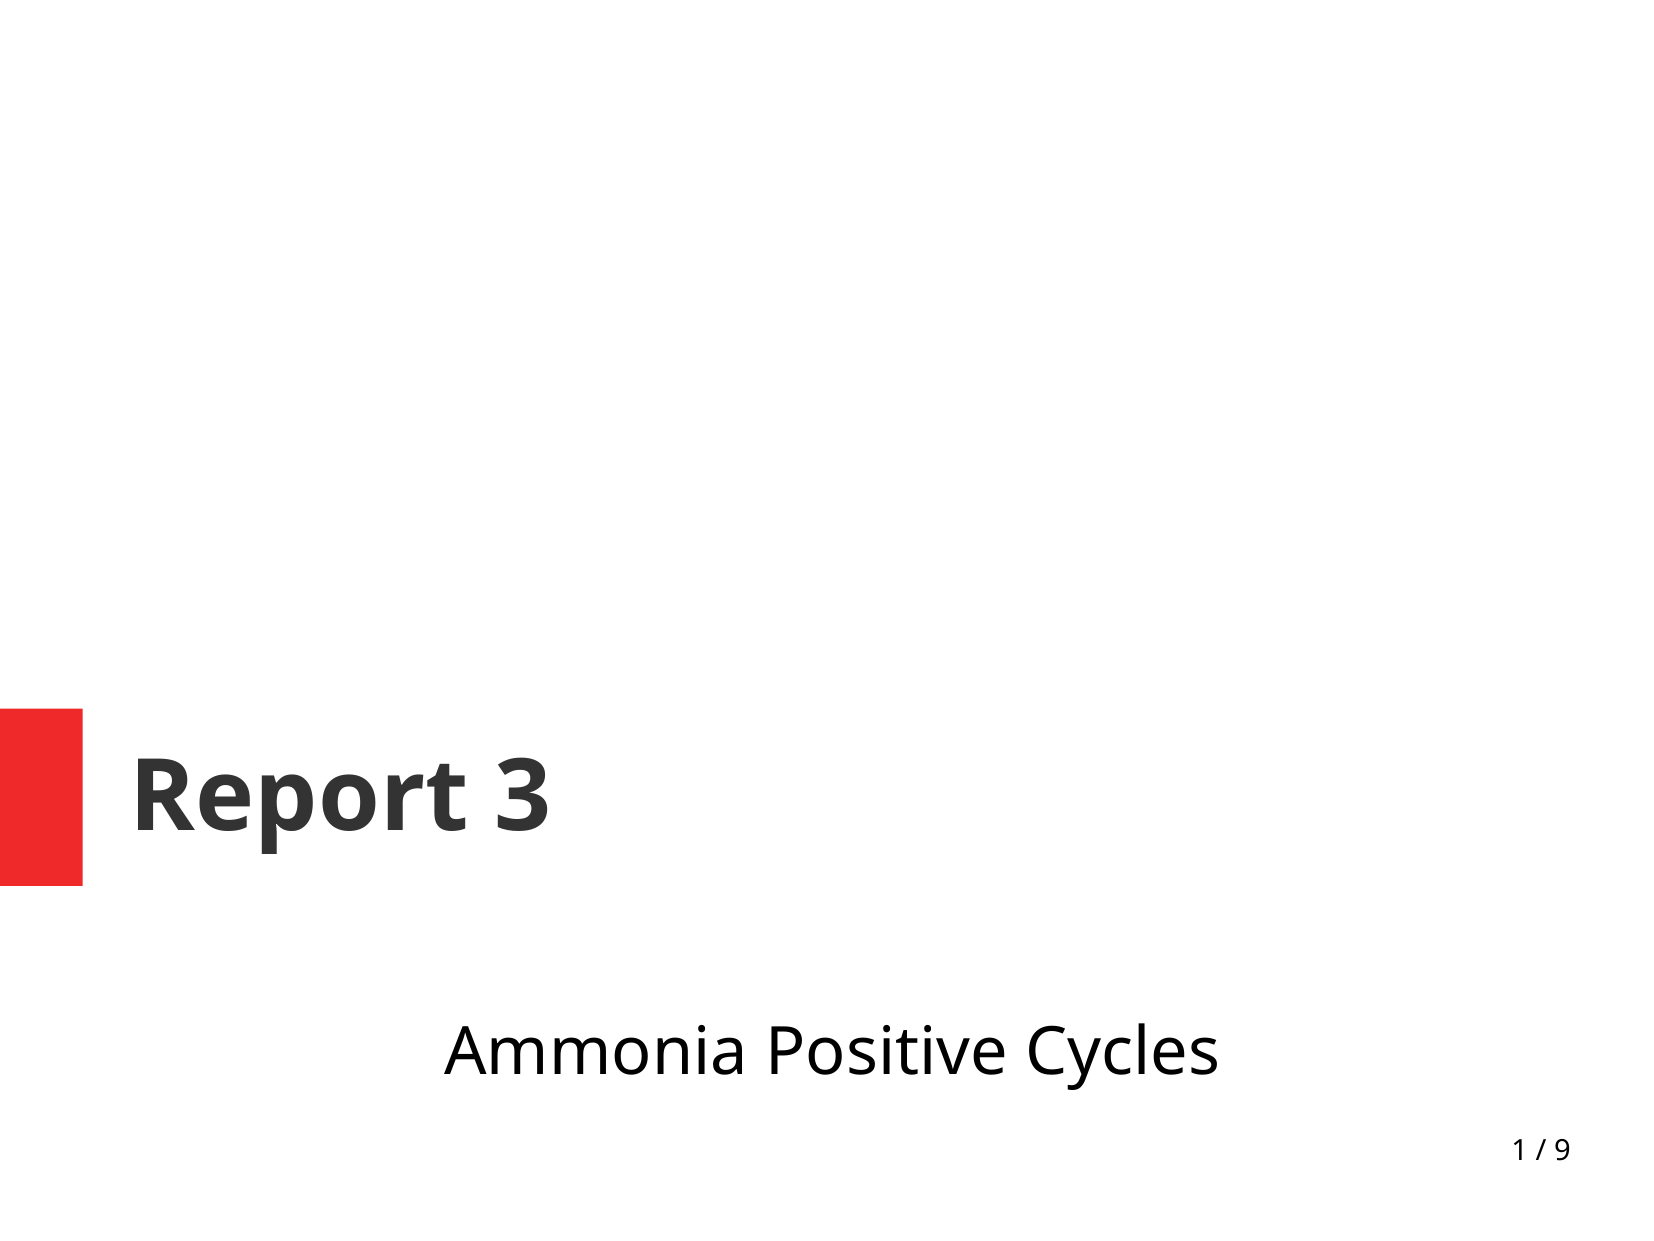

# Report 3
Ammonia Positive Cycles
1